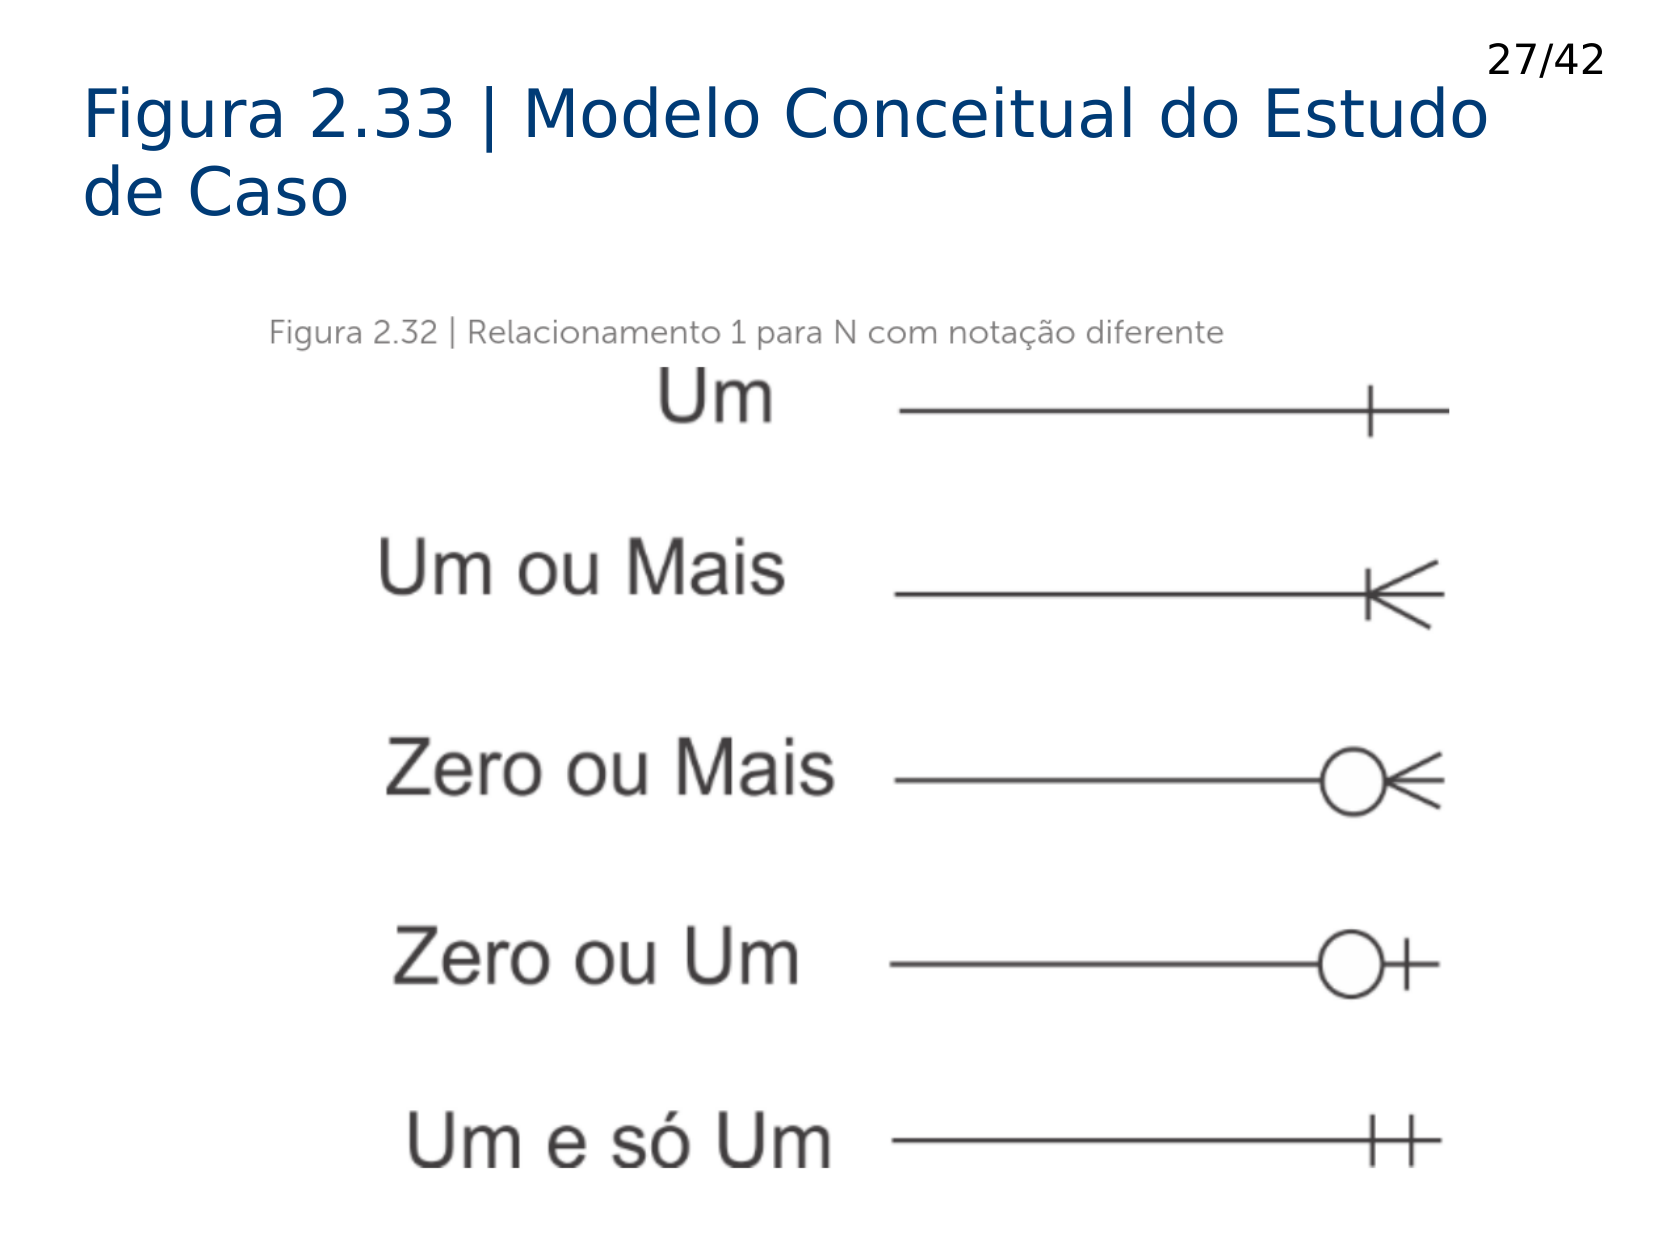

27
# Figura 2.33 | Modelo Conceitual do Estudo de Caso